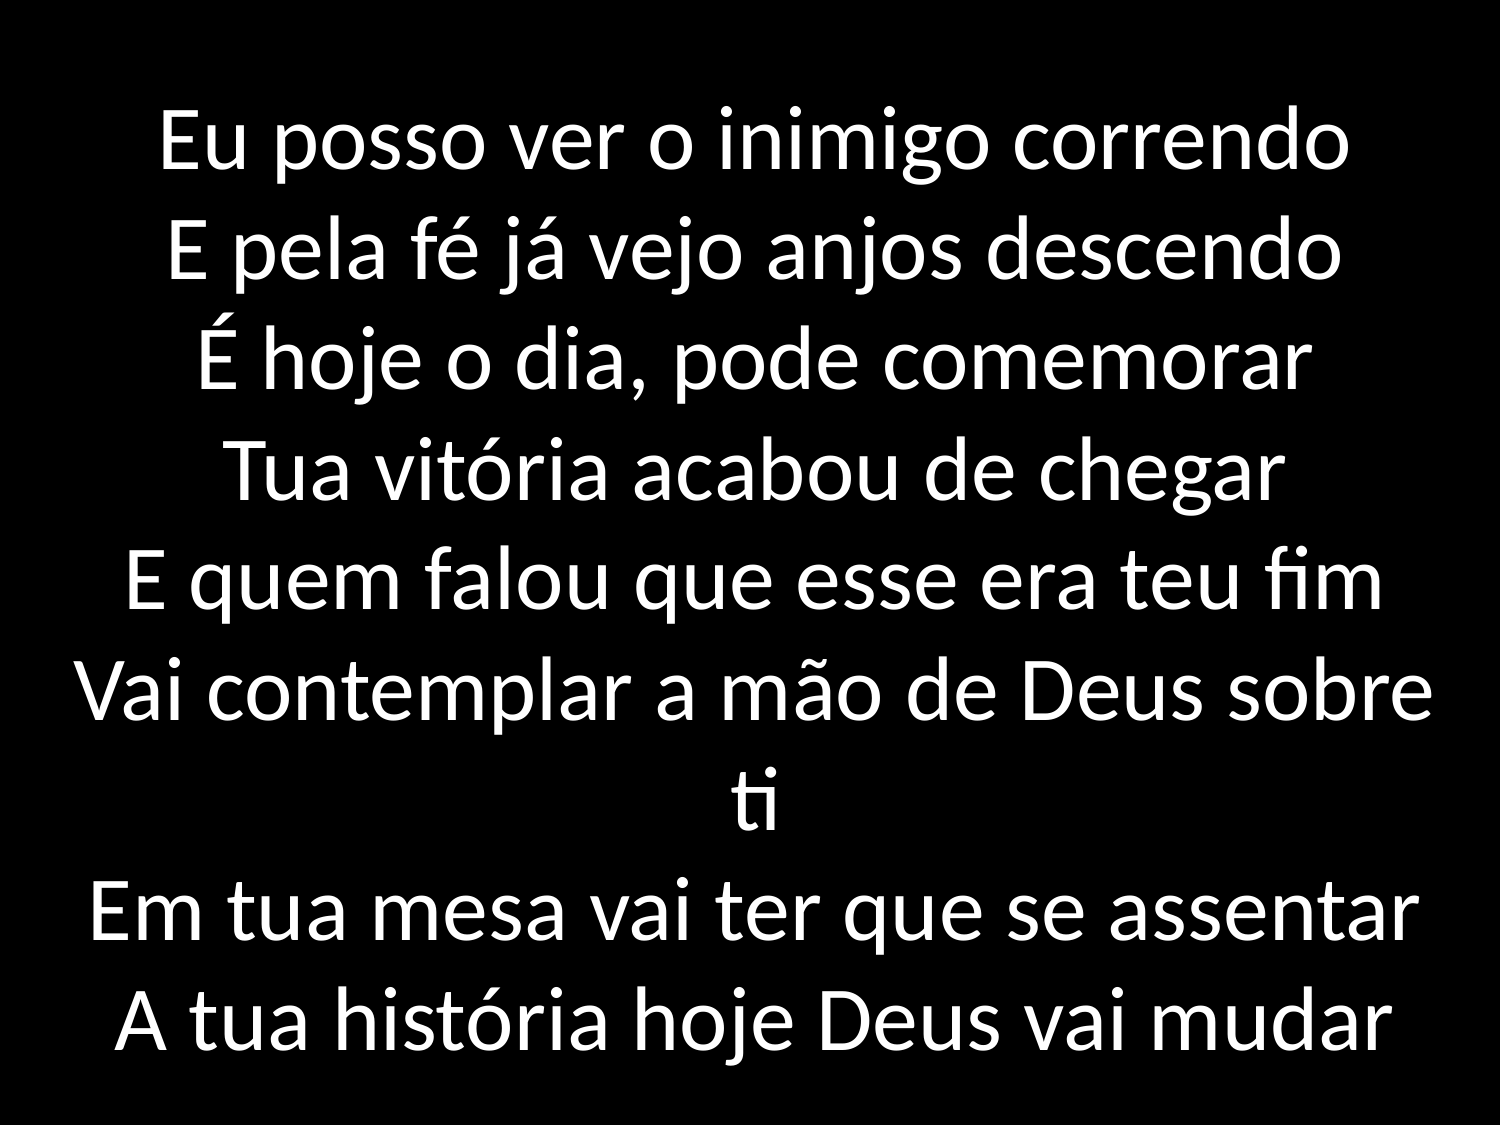

# Eu posso ver o inimigo correndo E pela fé já vejo anjos descendo É hoje o dia, pode comemorar Tua vitória acabou de chegar E quem falou que esse era teu fim Vai contemplar a mão de Deus sobre ti Em tua mesa vai ter que se assentar A tua história hoje Deus vai mudar